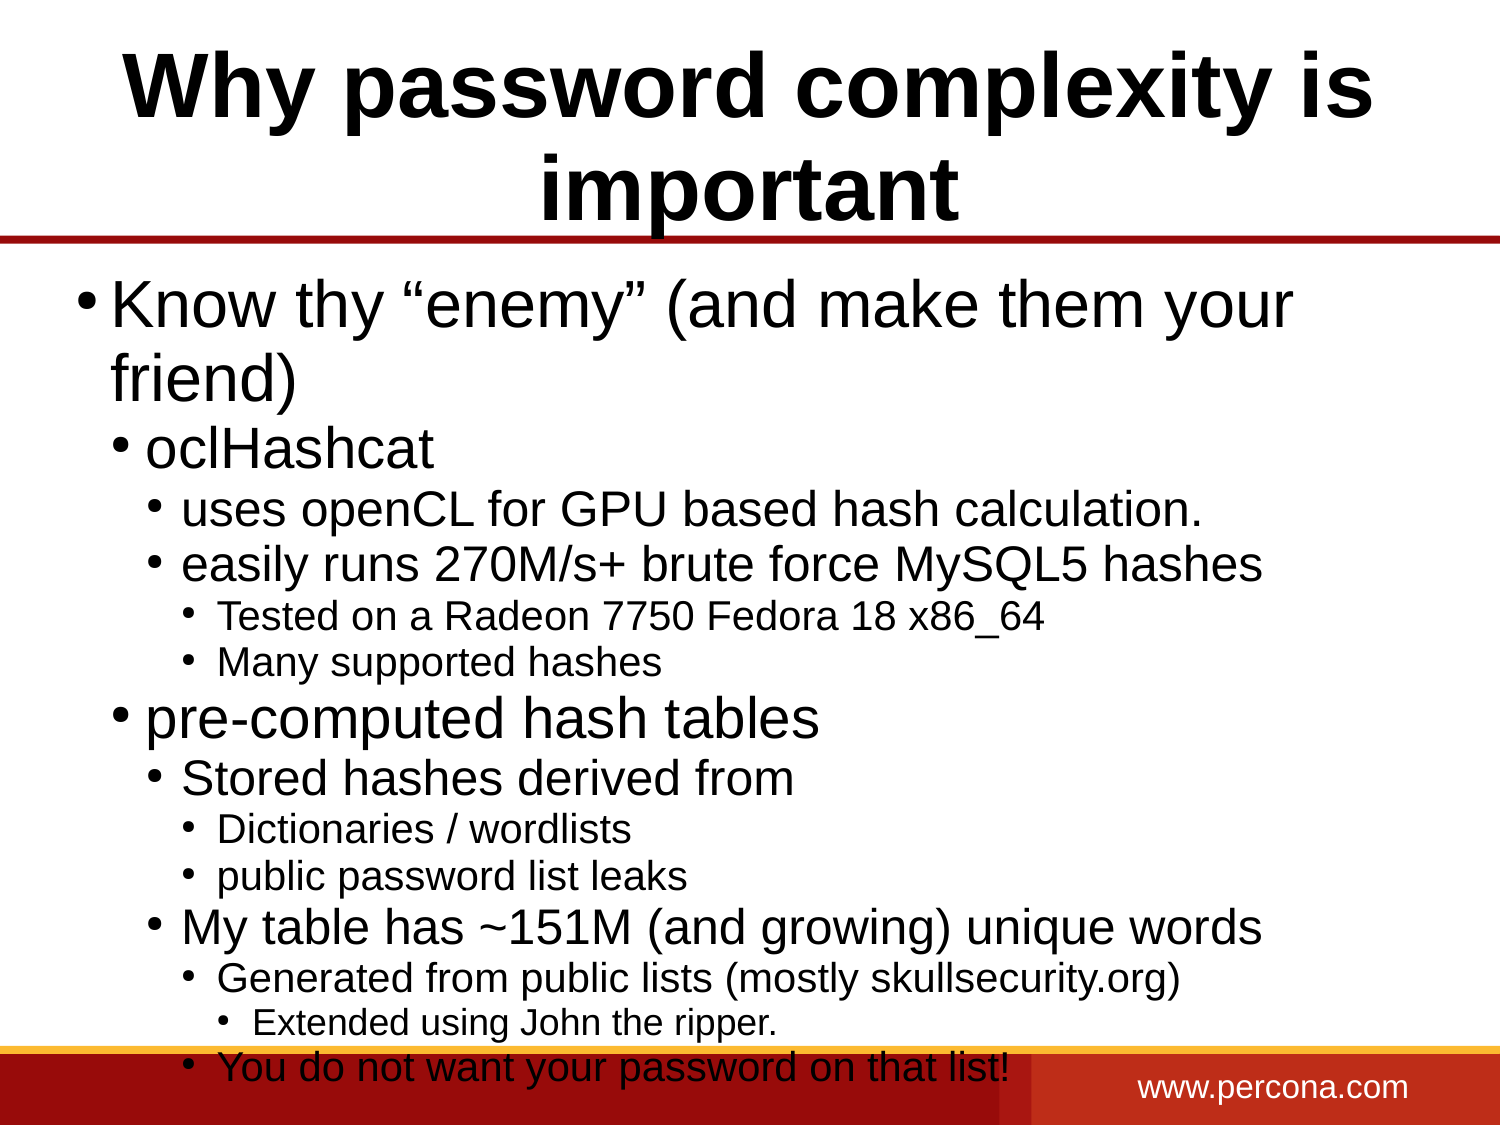

Why password complexity is important
Know thy “enemy” (and make them your friend)
oclHashcat
uses openCL for GPU based hash calculation.
easily runs 270M/s+ brute force MySQL5 hashes
Tested on a Radeon 7750 Fedora 18 x86_64
Many supported hashes
pre-computed hash tables
Stored hashes derived from
Dictionaries / wordlists
public password list leaks
My table has ~151M (and growing) unique words
Generated from public lists (mostly skullsecurity.org)
Extended using John the ripper.
You do not want your password on that list!